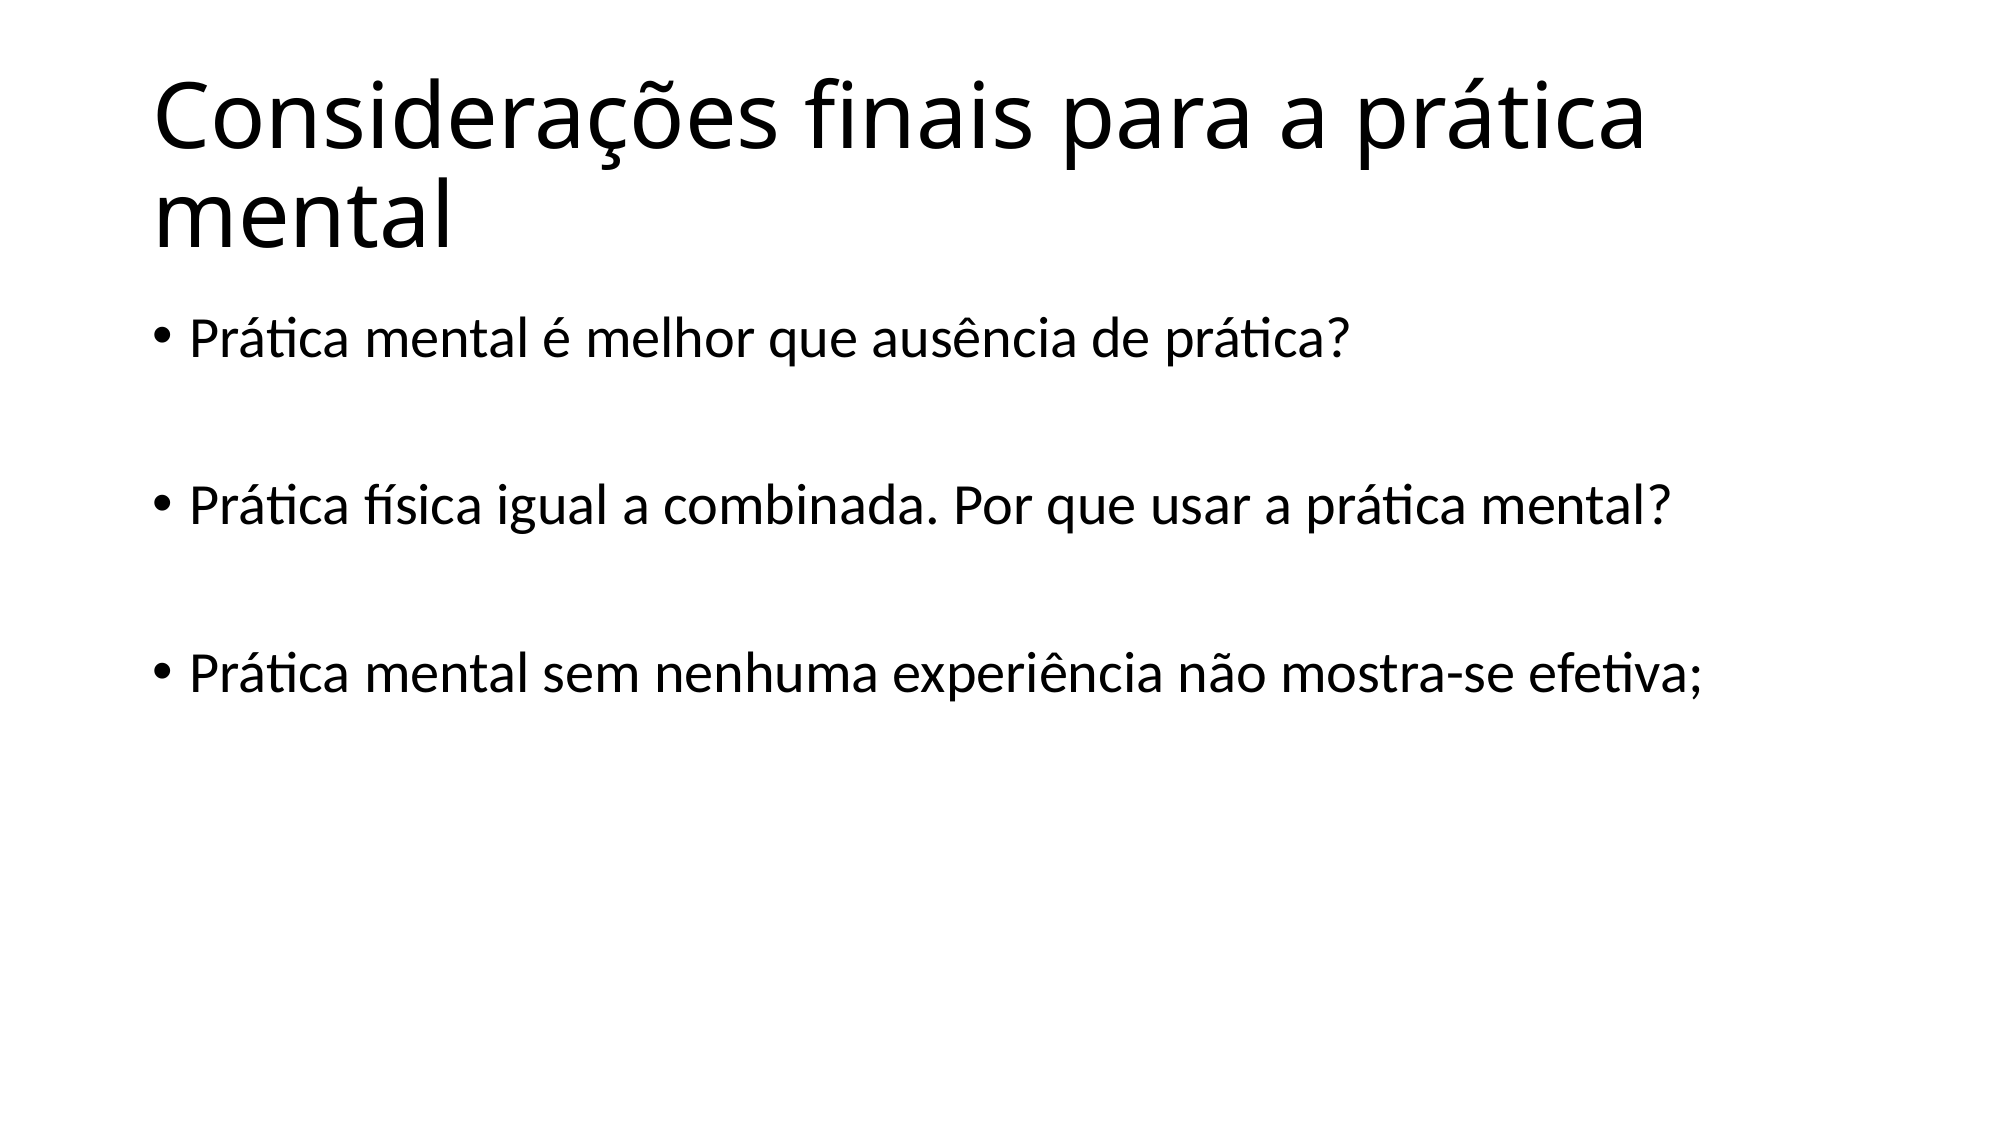

# Considerações finais para a prática mental
Prática mental é melhor que ausência de prática?
Prática física igual a combinada. Por que usar a prática mental?
Prática mental sem nenhuma experiência não mostra-se efetiva;